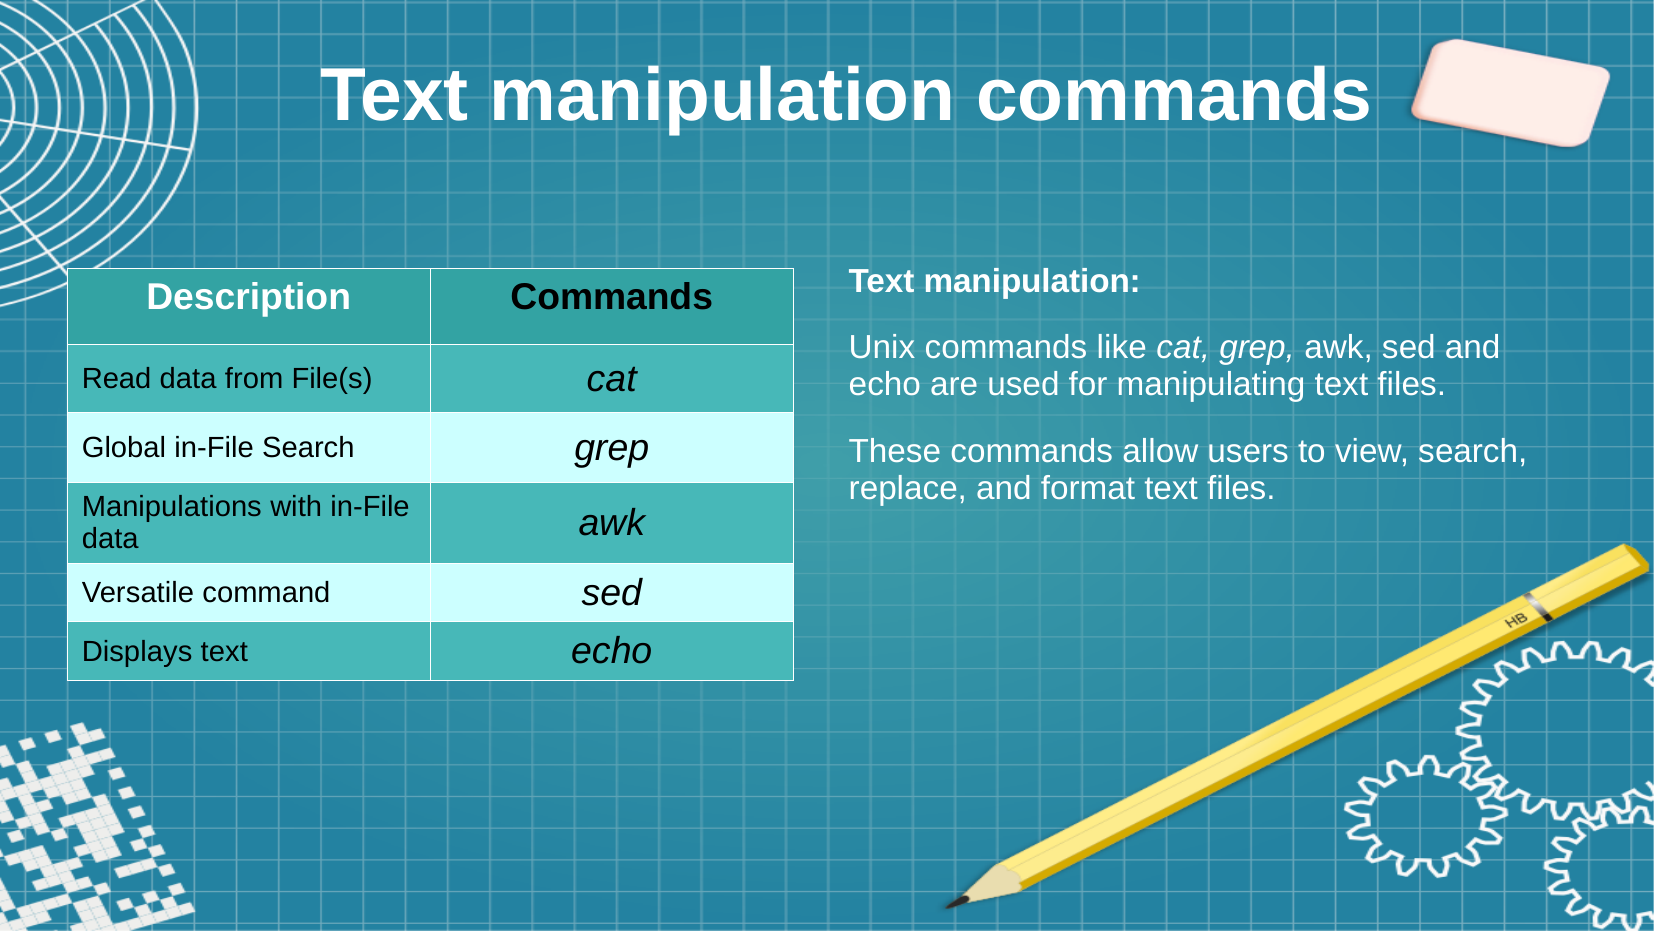

# Text manipulation commands
Text manipulation:
Unix commands like cat, grep, awk, sed and echo are used for manipulating text files.
These commands allow users to view, search, replace, and format text files.
| Description | Commands |
| --- | --- |
| Read data from File(s) | cat |
| Global in-File Search | grep |
| Manipulations with in-File data | awk |
| Versatile command | sed |
| Displays text | echo |